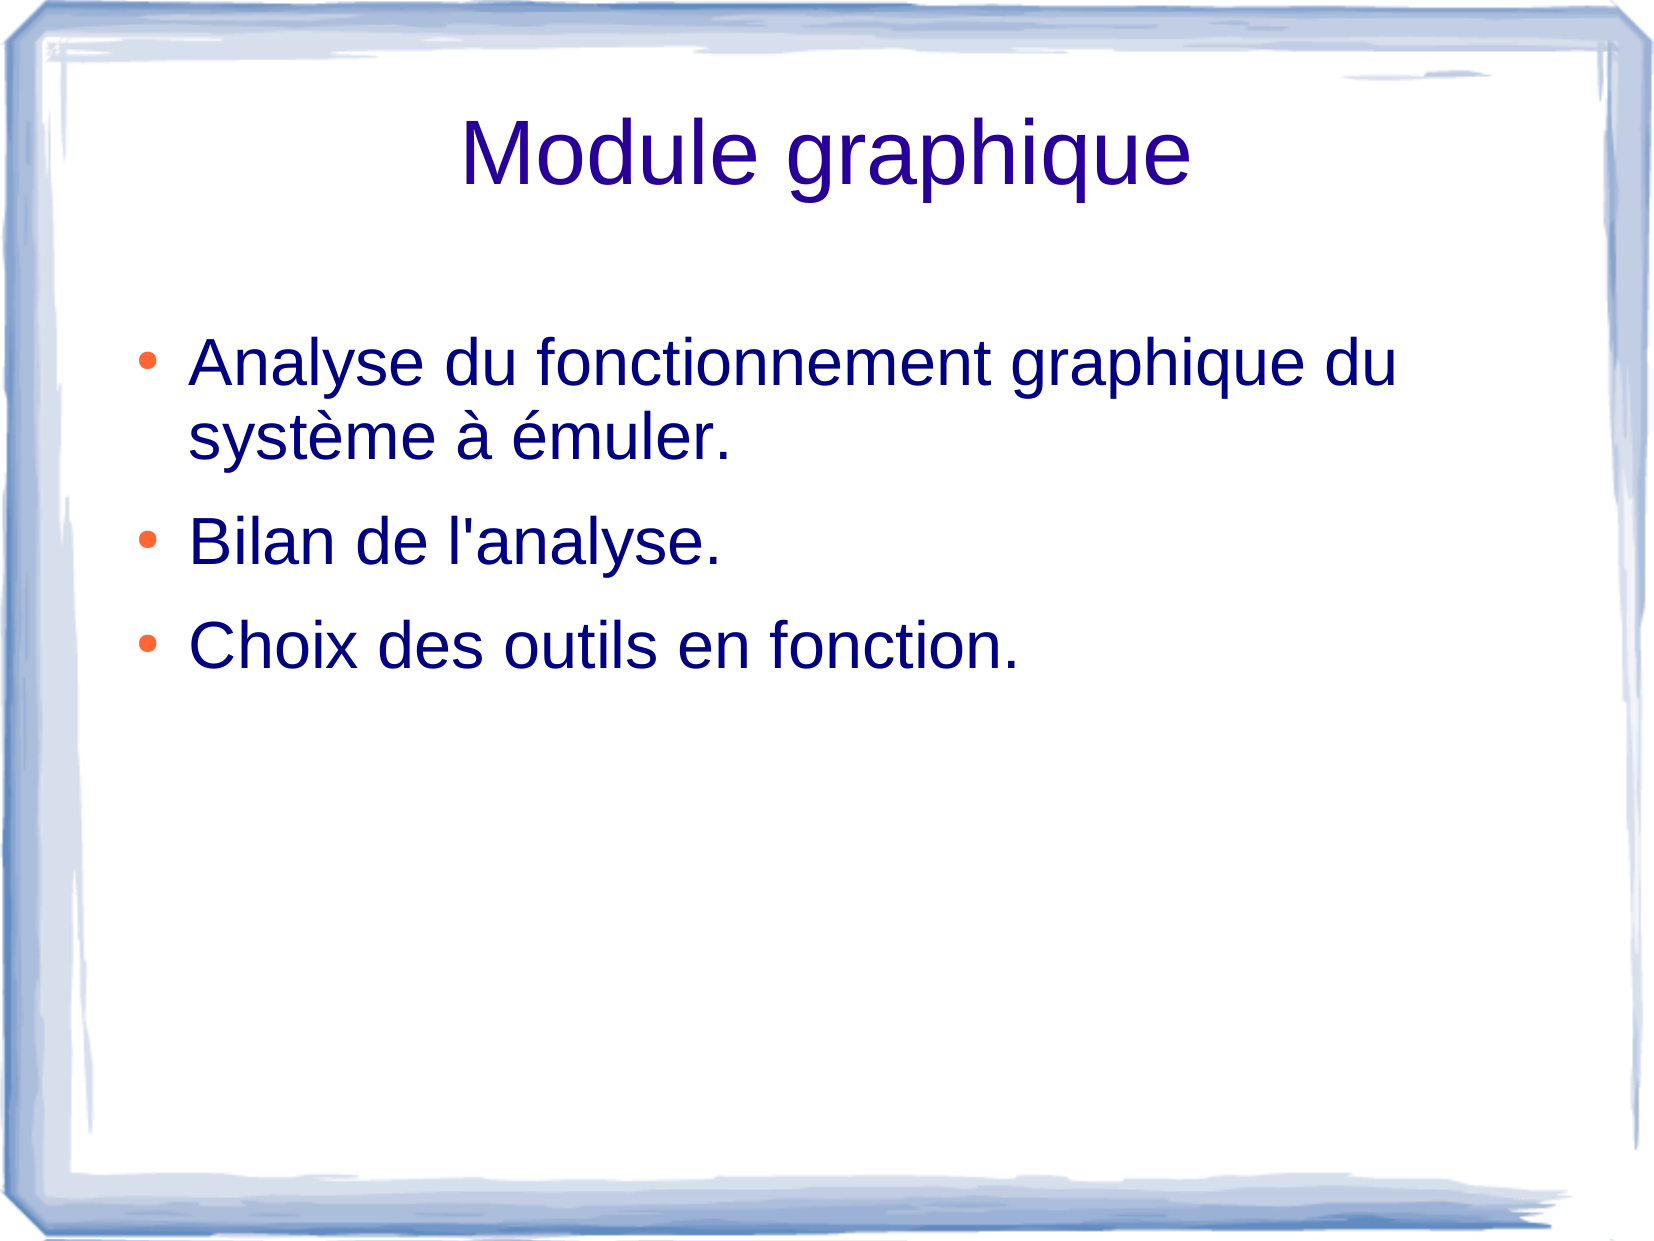

# Module graphique
Analyse du fonctionnement graphique du système à émuler.
Bilan de l'analyse.
Choix des outils en fonction.